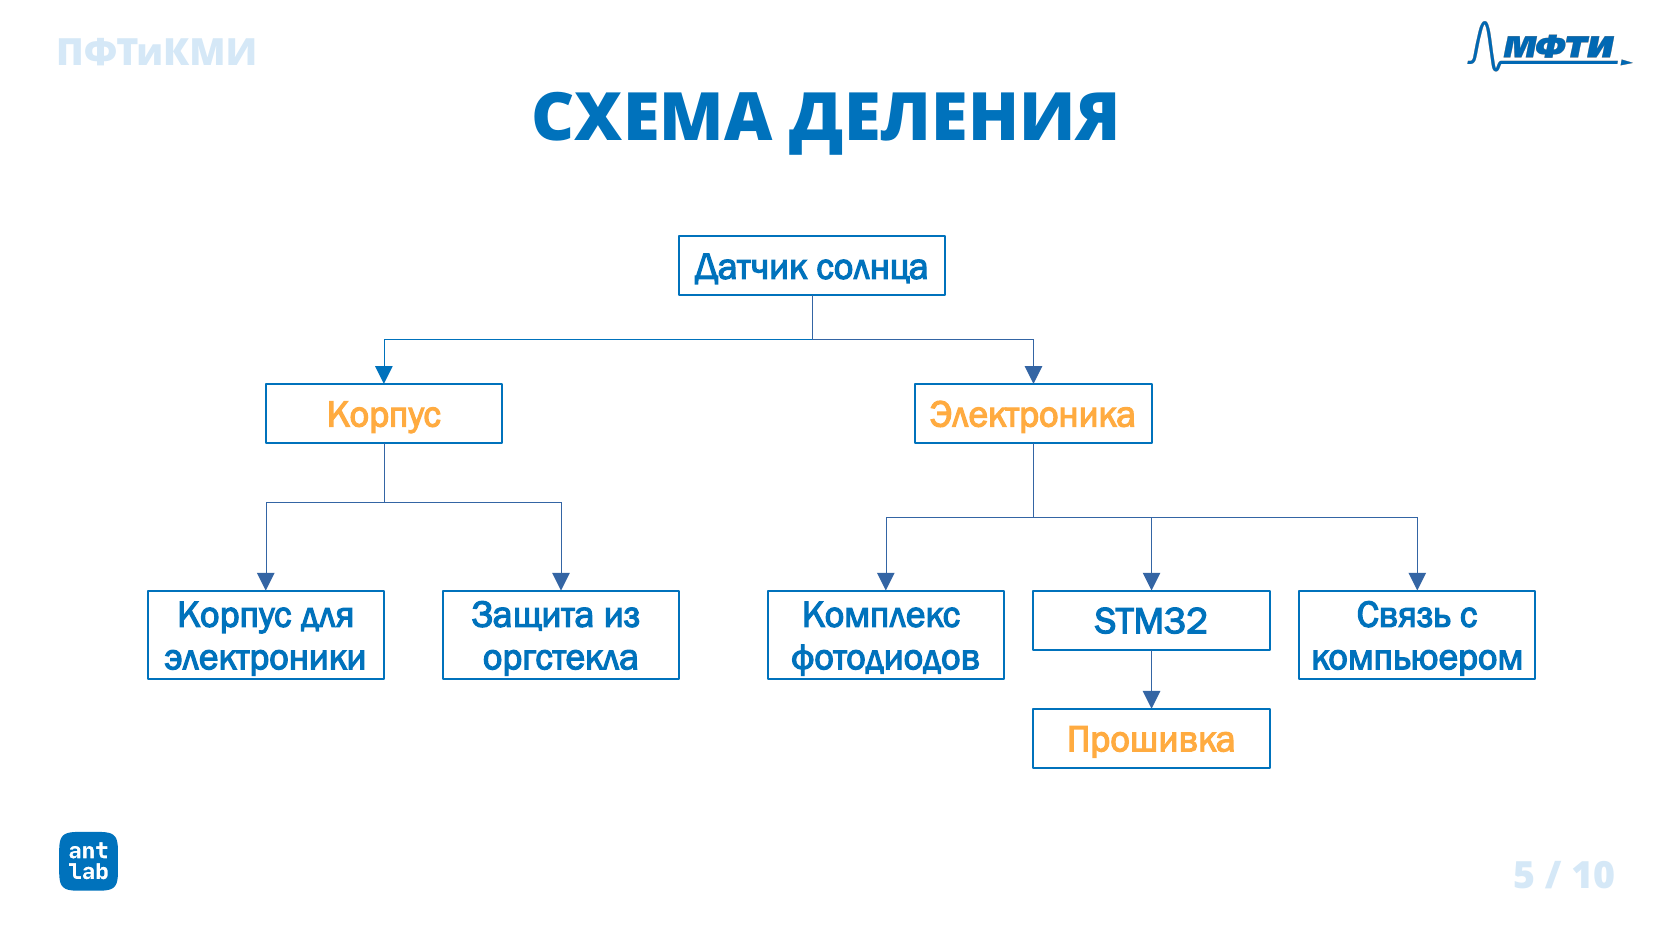

# СХЕМА ДЕЛЕНИЯ
Датчик солнца
Корпус
Электроника
Корпус для
электроники
Защита из
оргстекла
Комплекс
фотодиодов
STM32
Связь с
компьюером
Прошивка